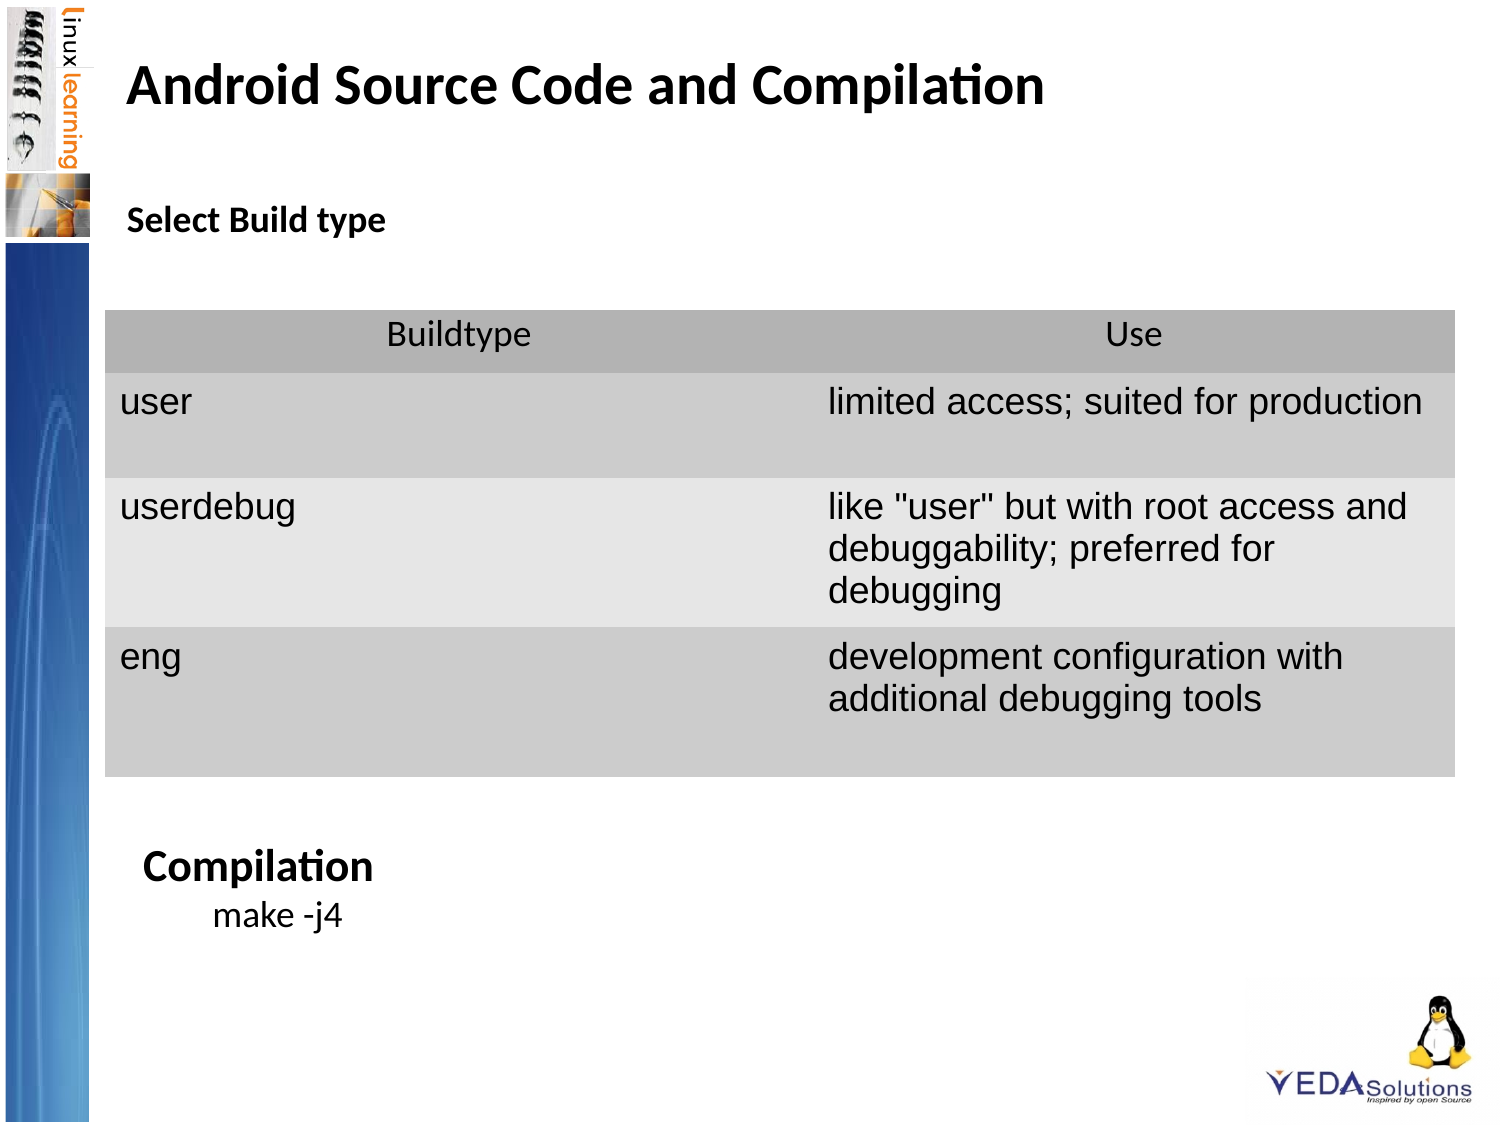

Android Source Code and Compilation
Select Build type
Compilation
make -j4
| Buildtype | Use |
| --- | --- |
| user | limited access; suited for production |
| userdebug | like "user" but with root access and debuggability; preferred for debugging |
| eng | development configuration with additional debugging tools |